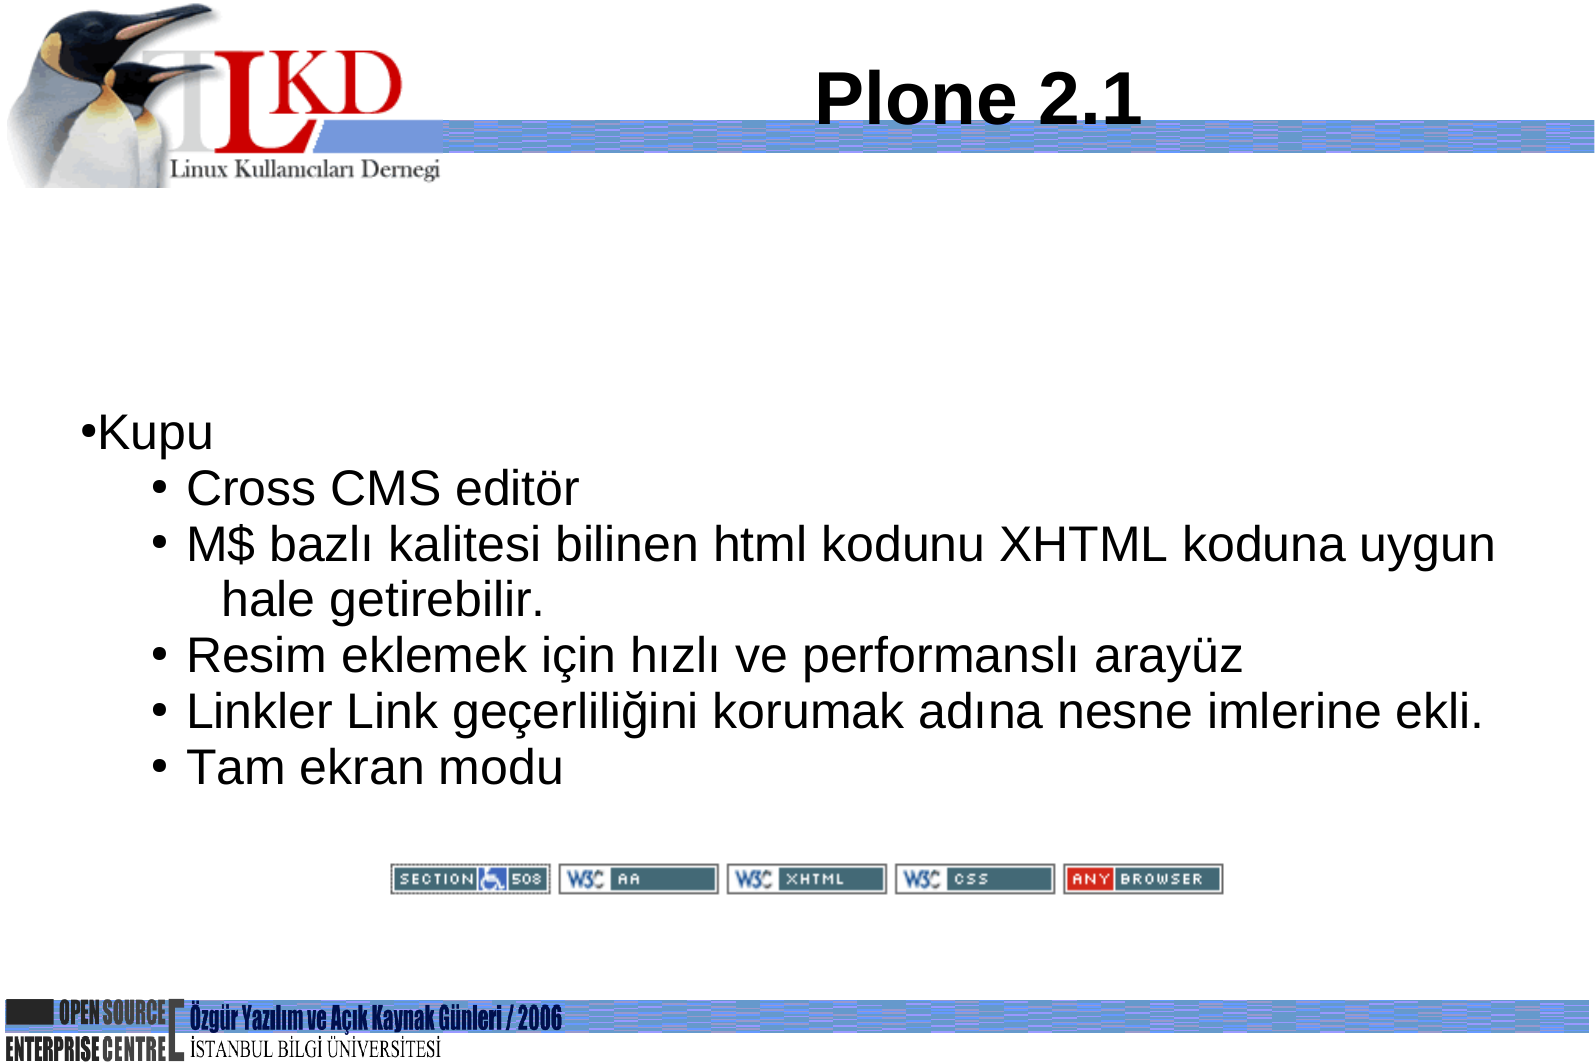

# Plone 2.1
Kupu
Cross CMS editör
M$ bazlı kalitesi bilinen html kodunu XHTML koduna uygun hale getirebilir.
Resim eklemek için hızlı ve performanslı arayüz
Linkler Link geçerliliğini korumak adına nesne imlerine ekli.
Tam ekran modu